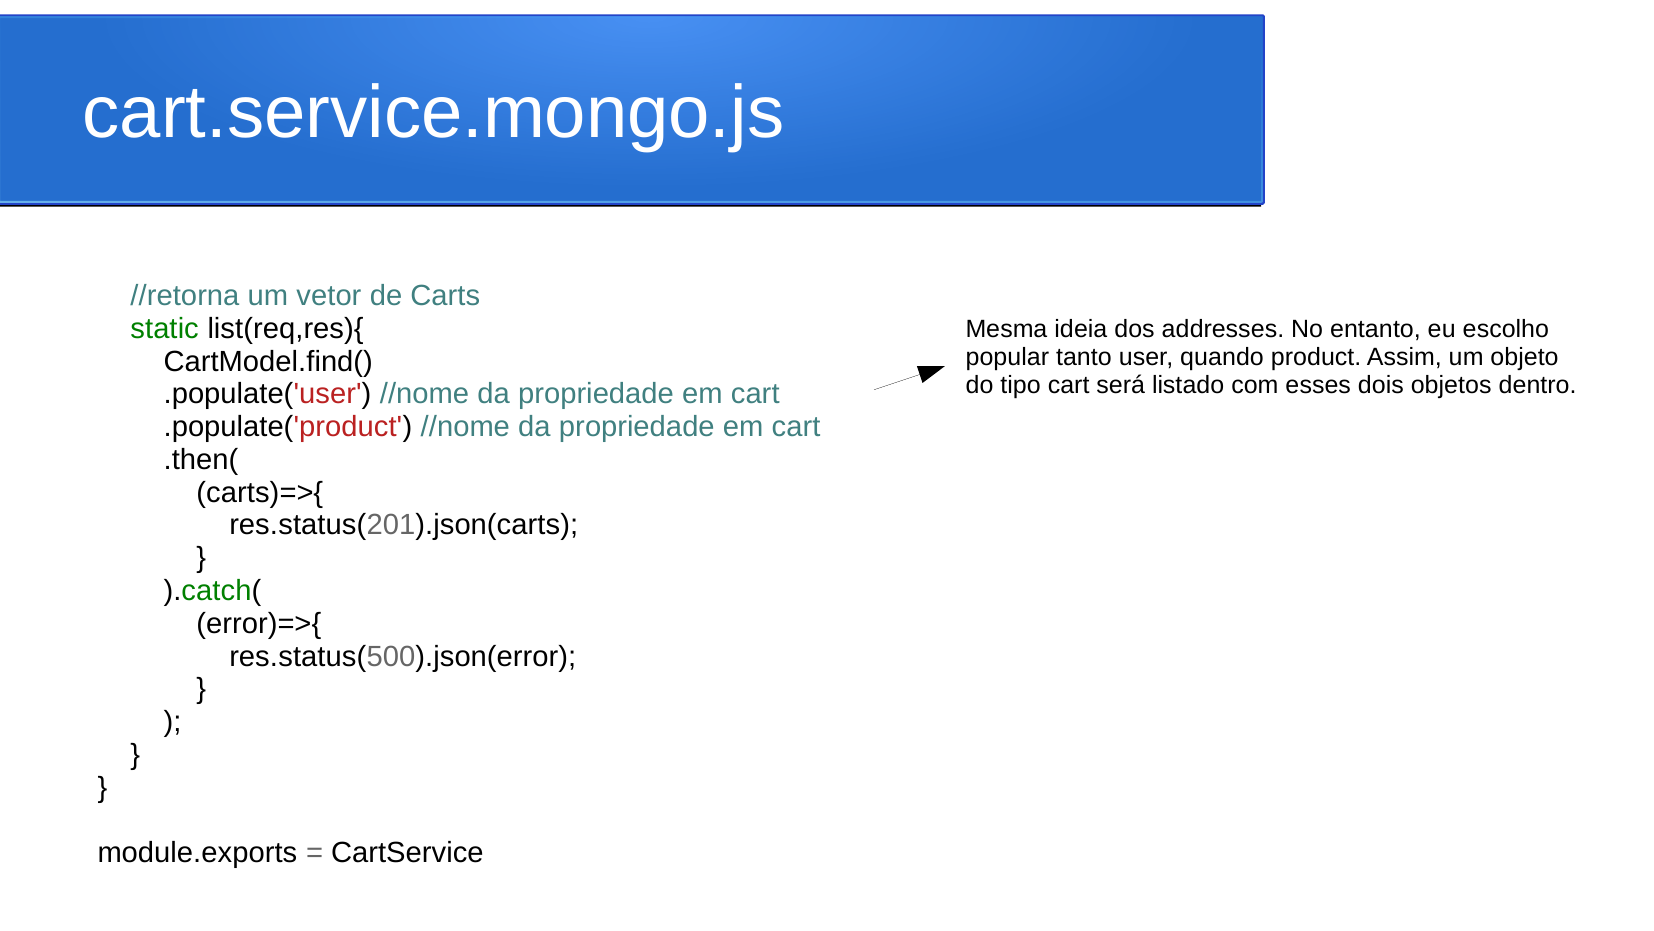

# cart.service.mongo.js
 //retorna um vetor de Carts
 static list(req,res){
 CartModel.find()
 .populate('user') //nome da propriedade em cart
 .populate('product') //nome da propriedade em cart
 .then(
 (carts)=>{
 res.status(201).json(carts);
 }
 ).catch(
 (error)=>{
 res.status(500).json(error);
 }
 );
 }
}
module.exports = CartService
Mesma ideia dos addresses. No entanto, eu escolho
popular tanto user, quando product. Assim, um objeto
do tipo cart será listado com esses dois objetos dentro.